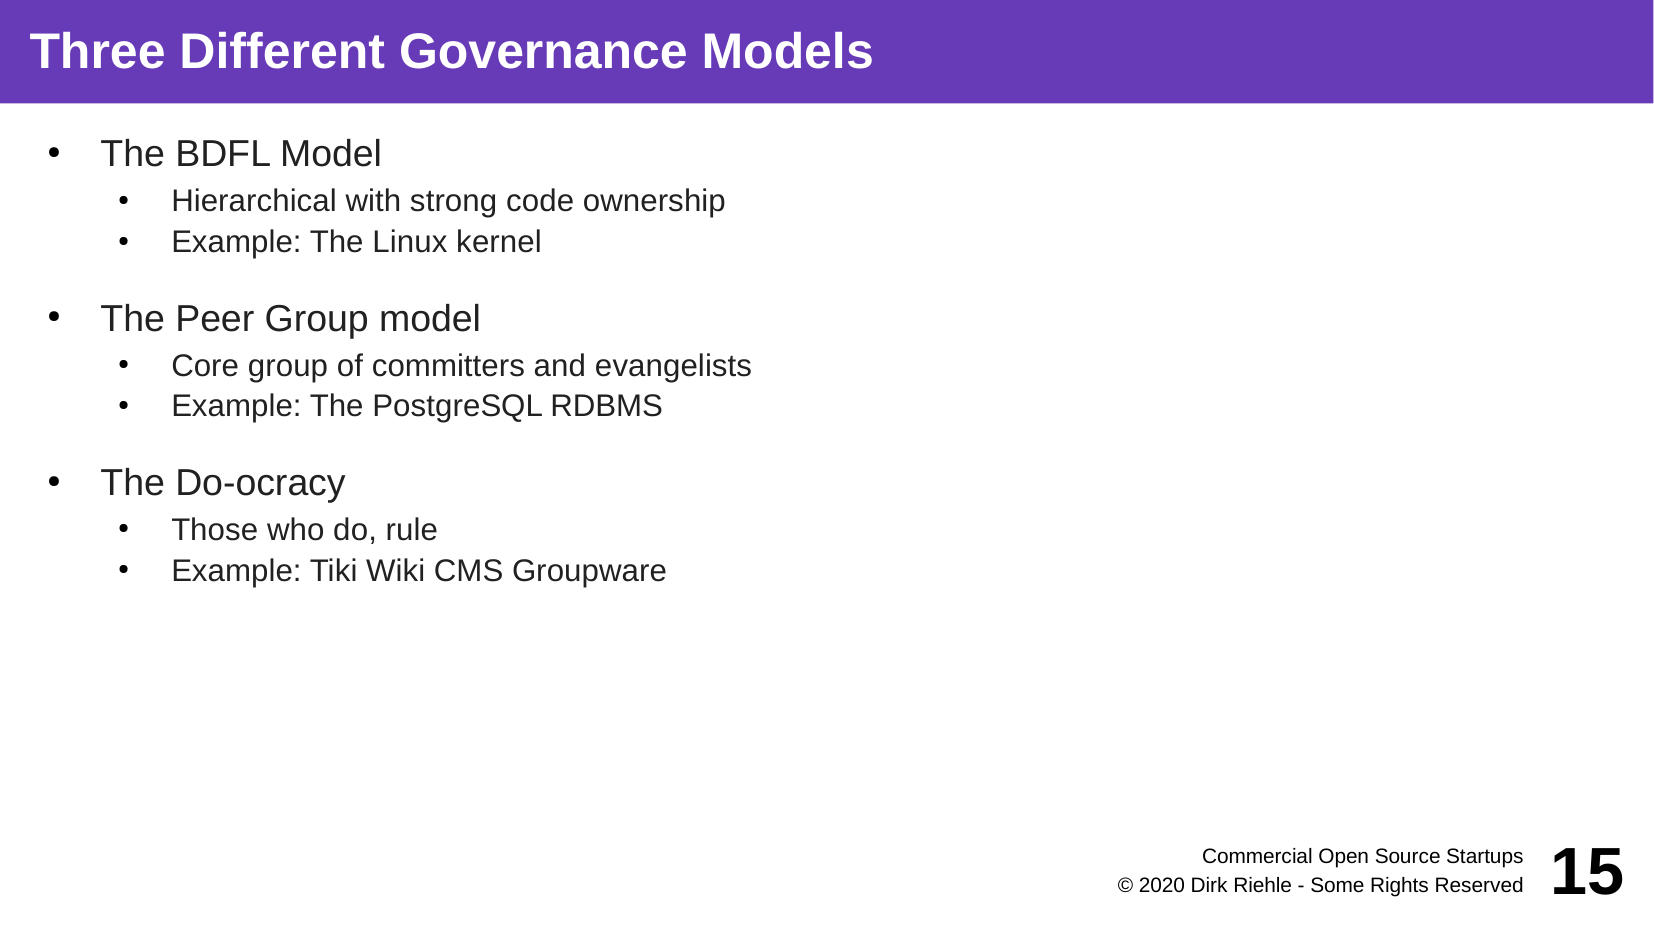

# Three Different Governance Models
The BDFL Model
Hierarchical with strong code ownership
Example: The Linux kernel
The Peer Group model
Core group of committers and evangelists
Example: The PostgreSQL RDBMS
The Do-ocracy
Those who do, rule
Example: Tiki Wiki CMS Groupware
Commercial Open Source Startups
15
© 2020 Dirk Riehle - Some Rights Reserved